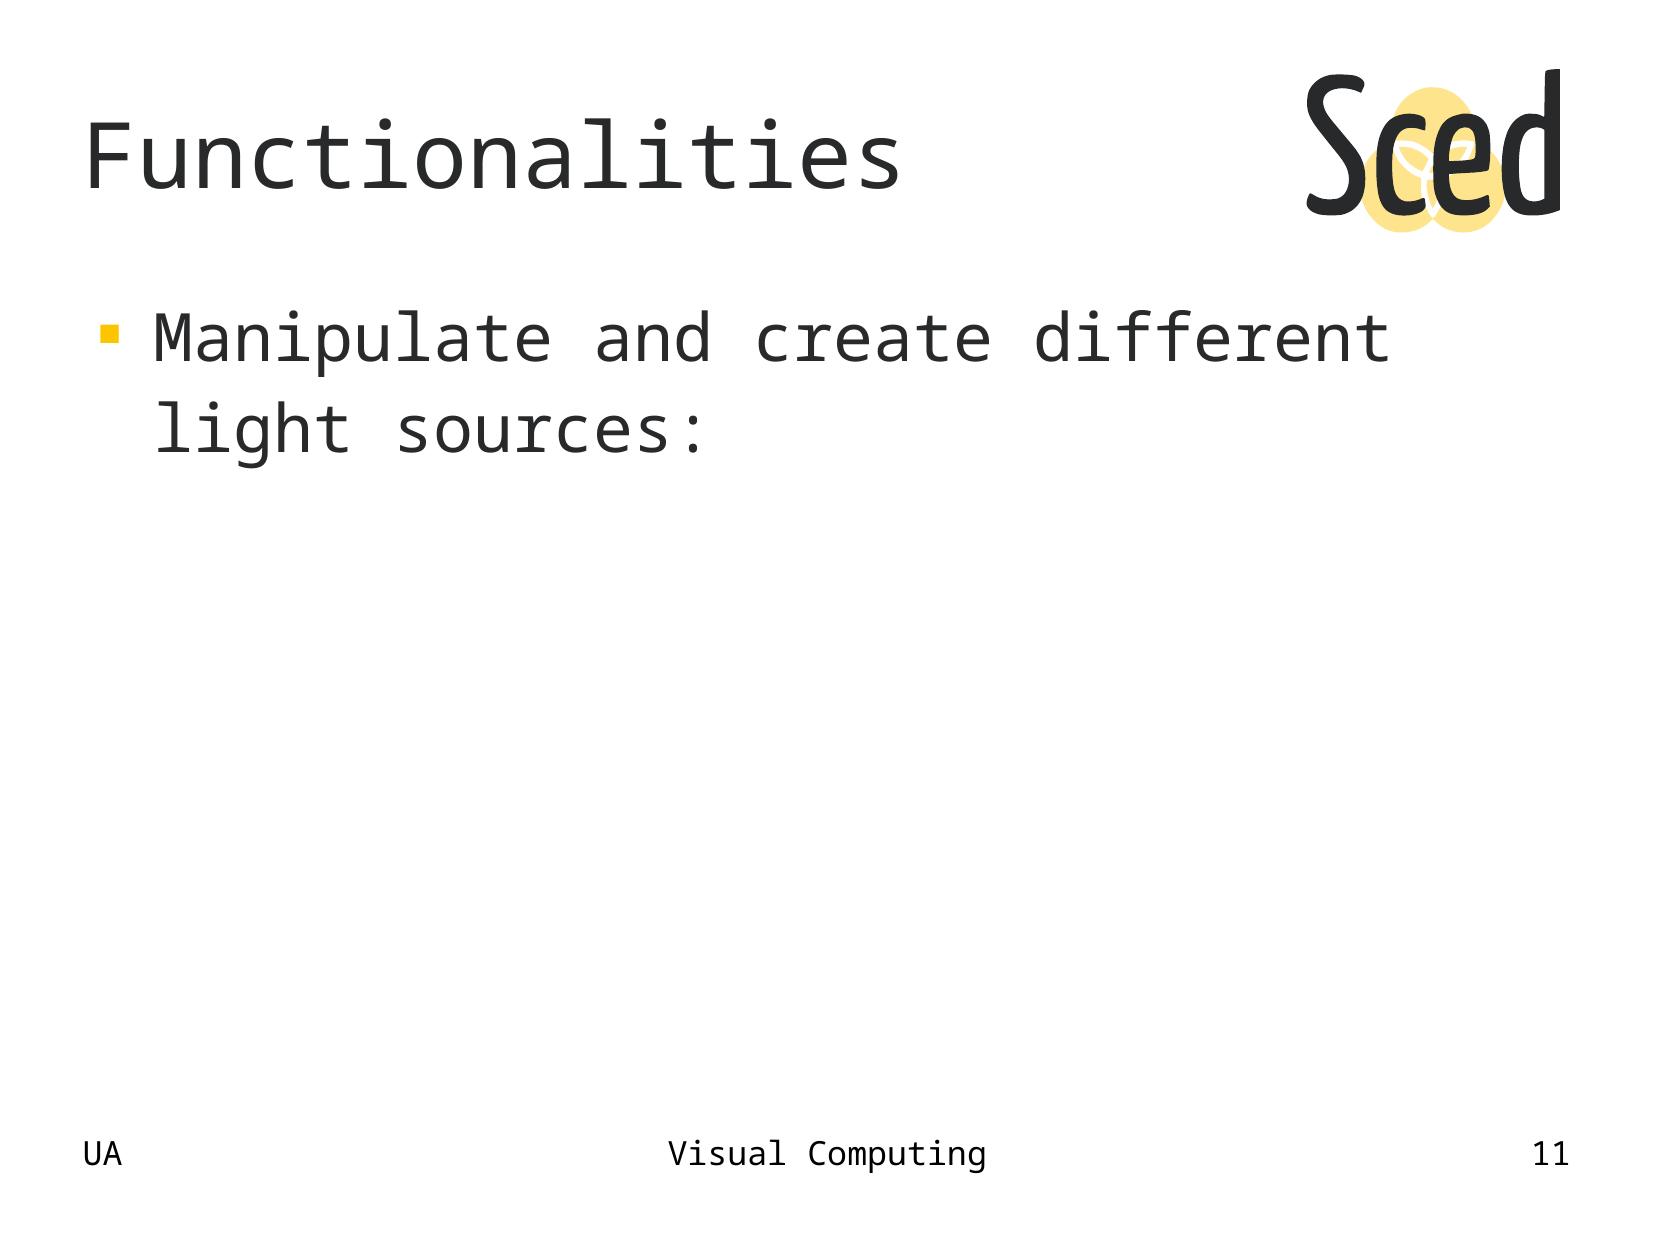

# Functionalities
Manipulate and create different light sources:
UA
Visual Computing
11